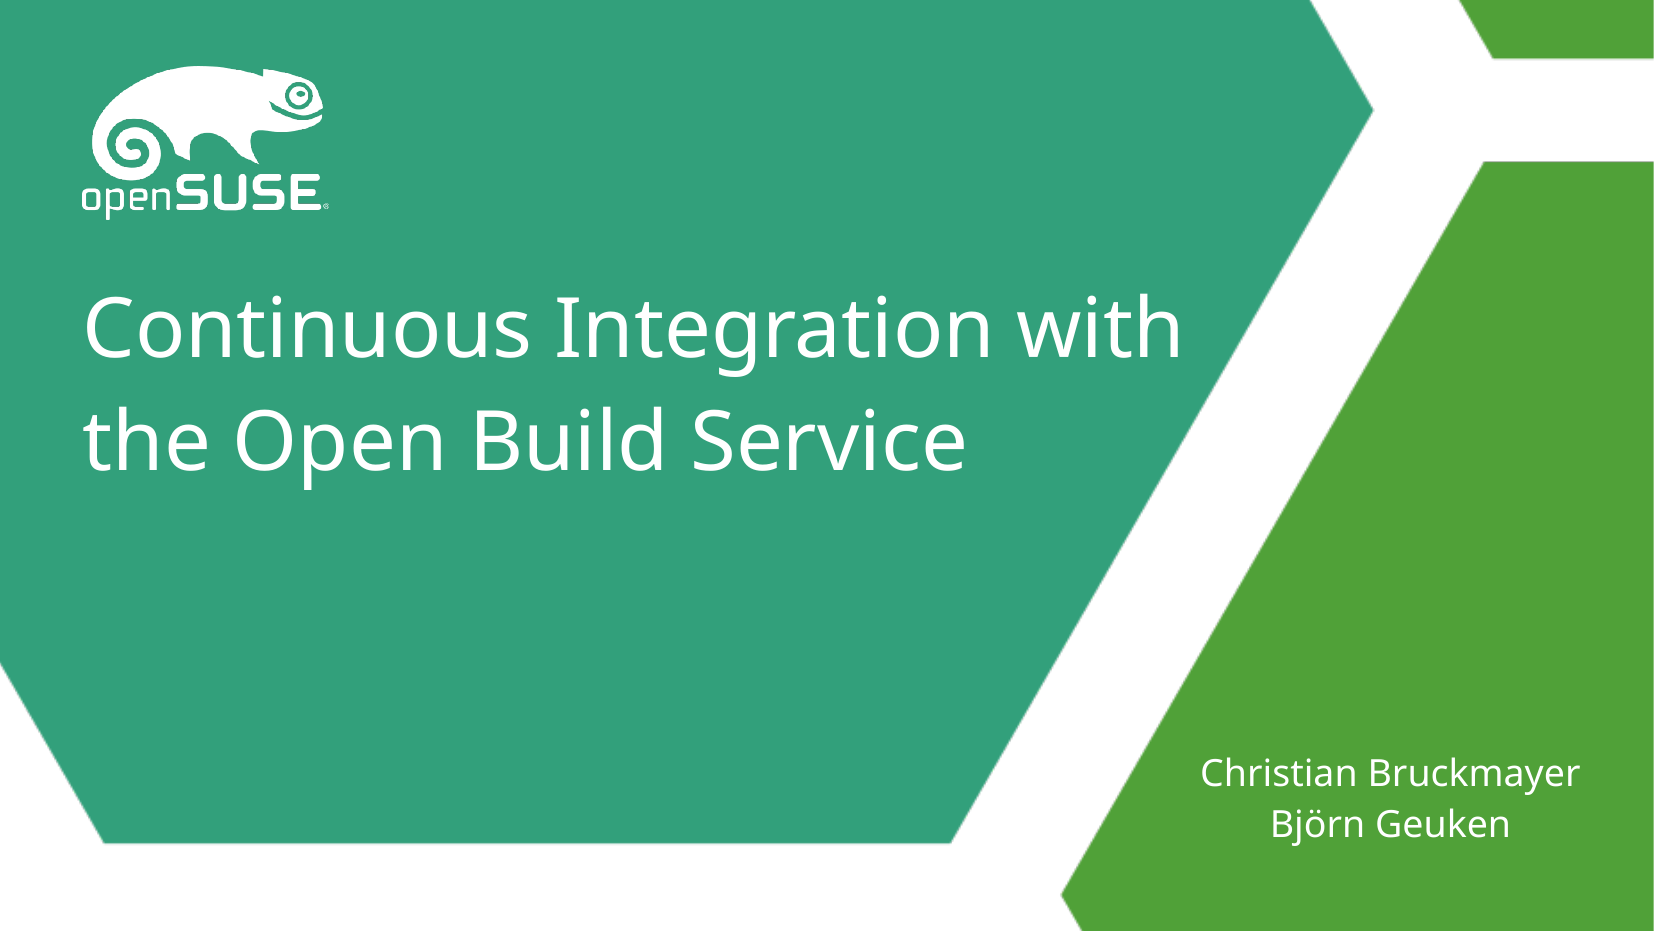

Continuous Integration with the Open Build Service
# Christian Bruckmayer
Björn Geuken